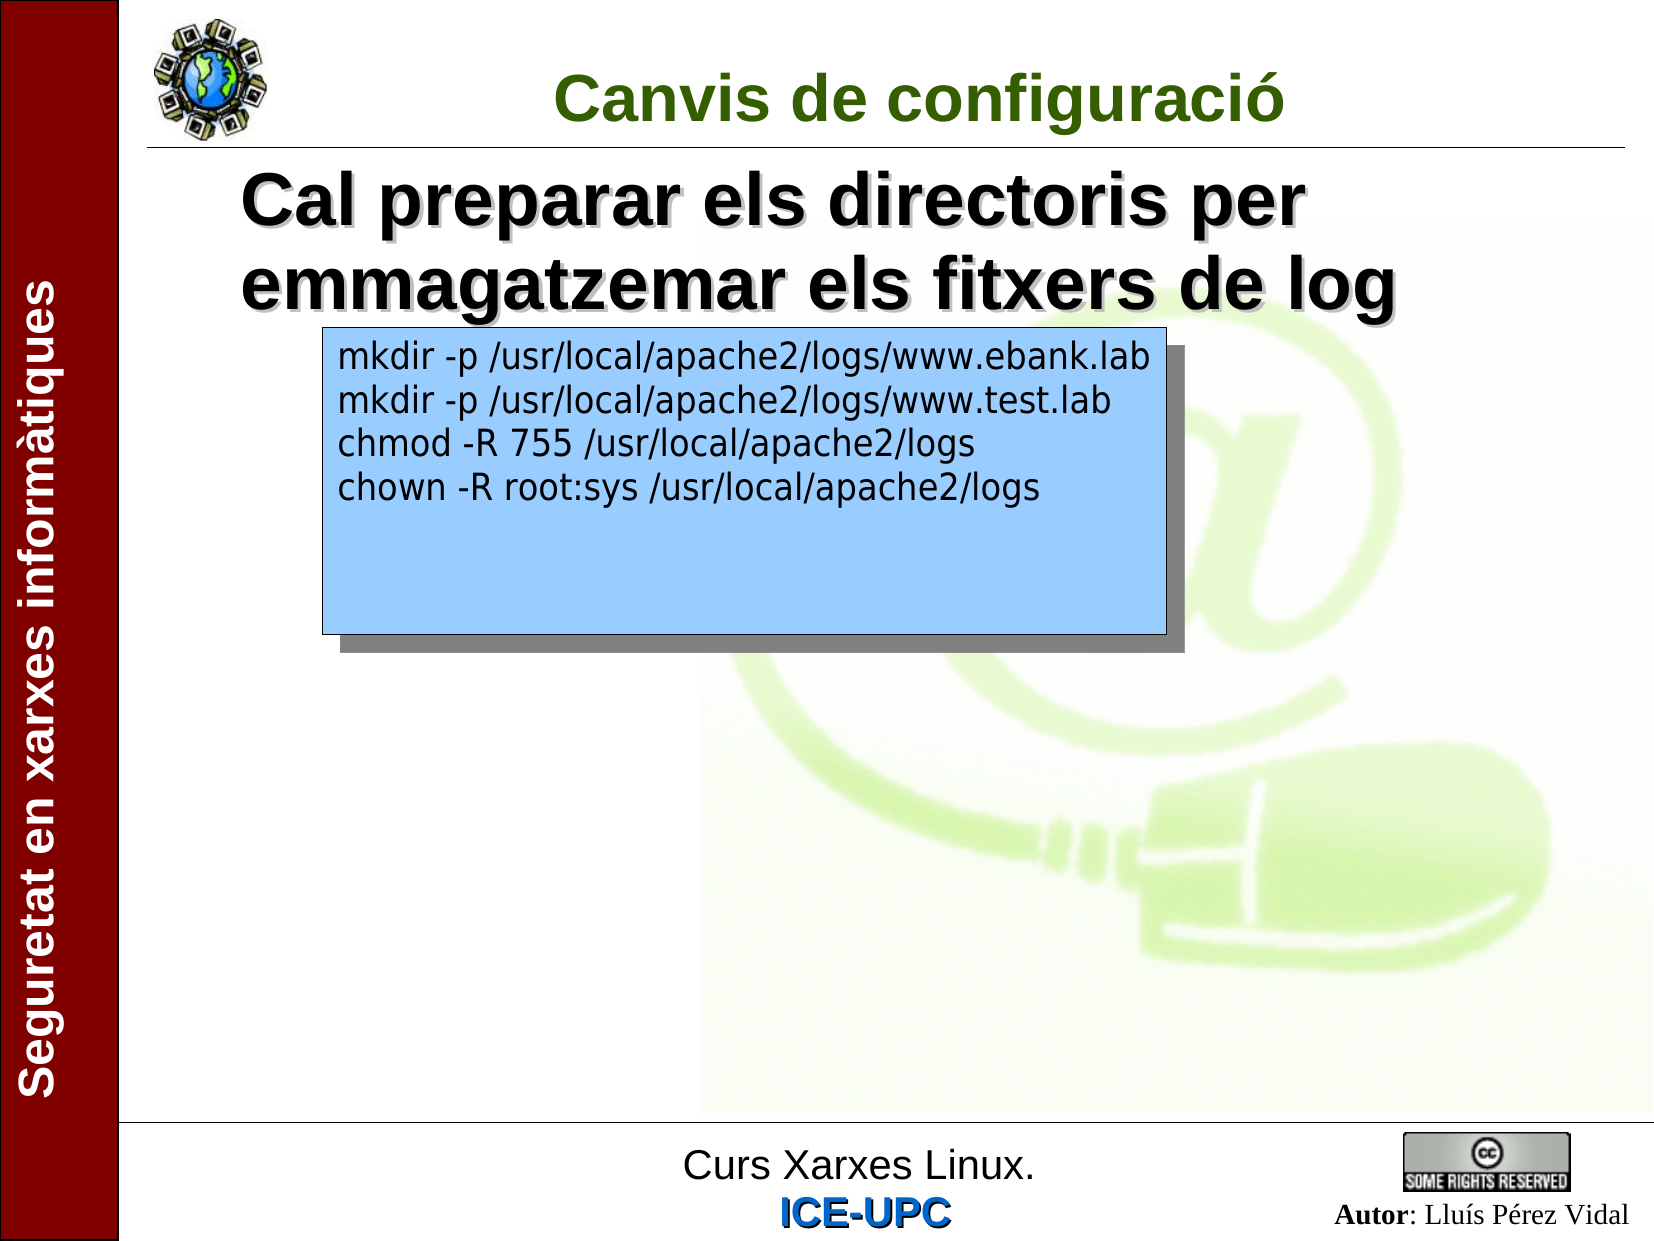

# Canvis de configuració
Cal preparar els directoris per emmagatzemar els fitxers de log
mkdir -p /usr/local/apache2/logs/www.ebank.lab
mkdir -p /usr/local/apache2/logs/www.test.lab
chmod -R 755 /usr/local/apache2/logs
chown -R root:sys /usr/local/apache2/logs